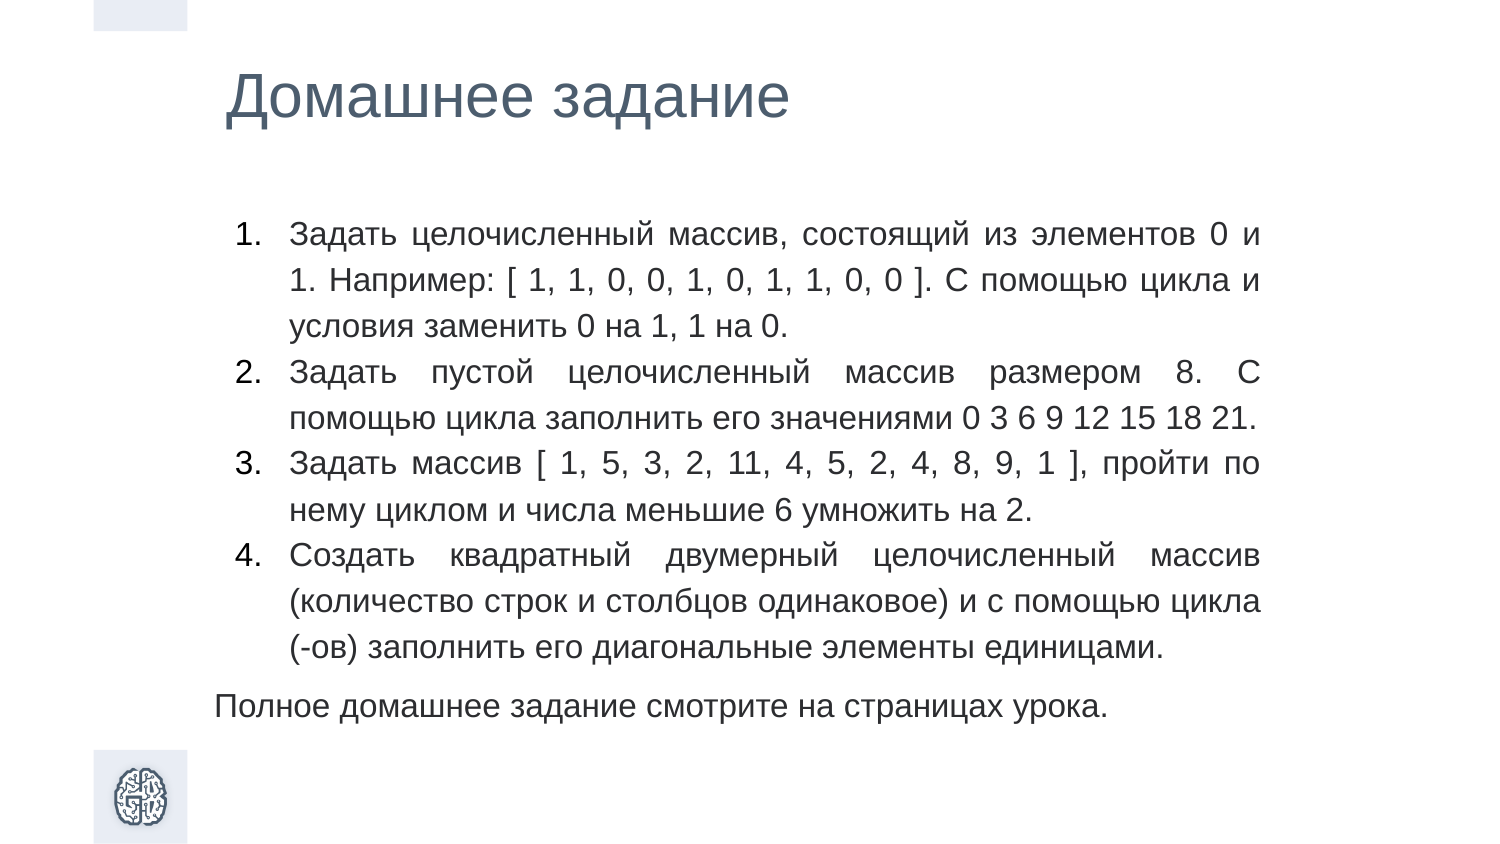

# Домашнее задание
Задать целочисленный массив, состоящий из элементов 0 и 1. Например: [ 1, 1, 0, 0, 1, 0, 1, 1, 0, 0 ]. С помощью цикла и условия заменить 0 на 1, 1 на 0.
Задать пустой целочисленный массив размером 8. С помощью цикла заполнить его значениями 0 3 6 9 12 15 18 21.
Задать массив [ 1, 5, 3, 2, 11, 4, 5, 2, 4, 8, 9, 1 ], пройти по нему циклом и числа меньшие 6 умножить на 2.
Создать квадратный двумерный целочисленный массив (количество строк и столбцов одинаковое) и с помощью цикла (-ов) заполнить его диагональные элементы единицами.
Полное домашнее задание смотрите на страницах урока.